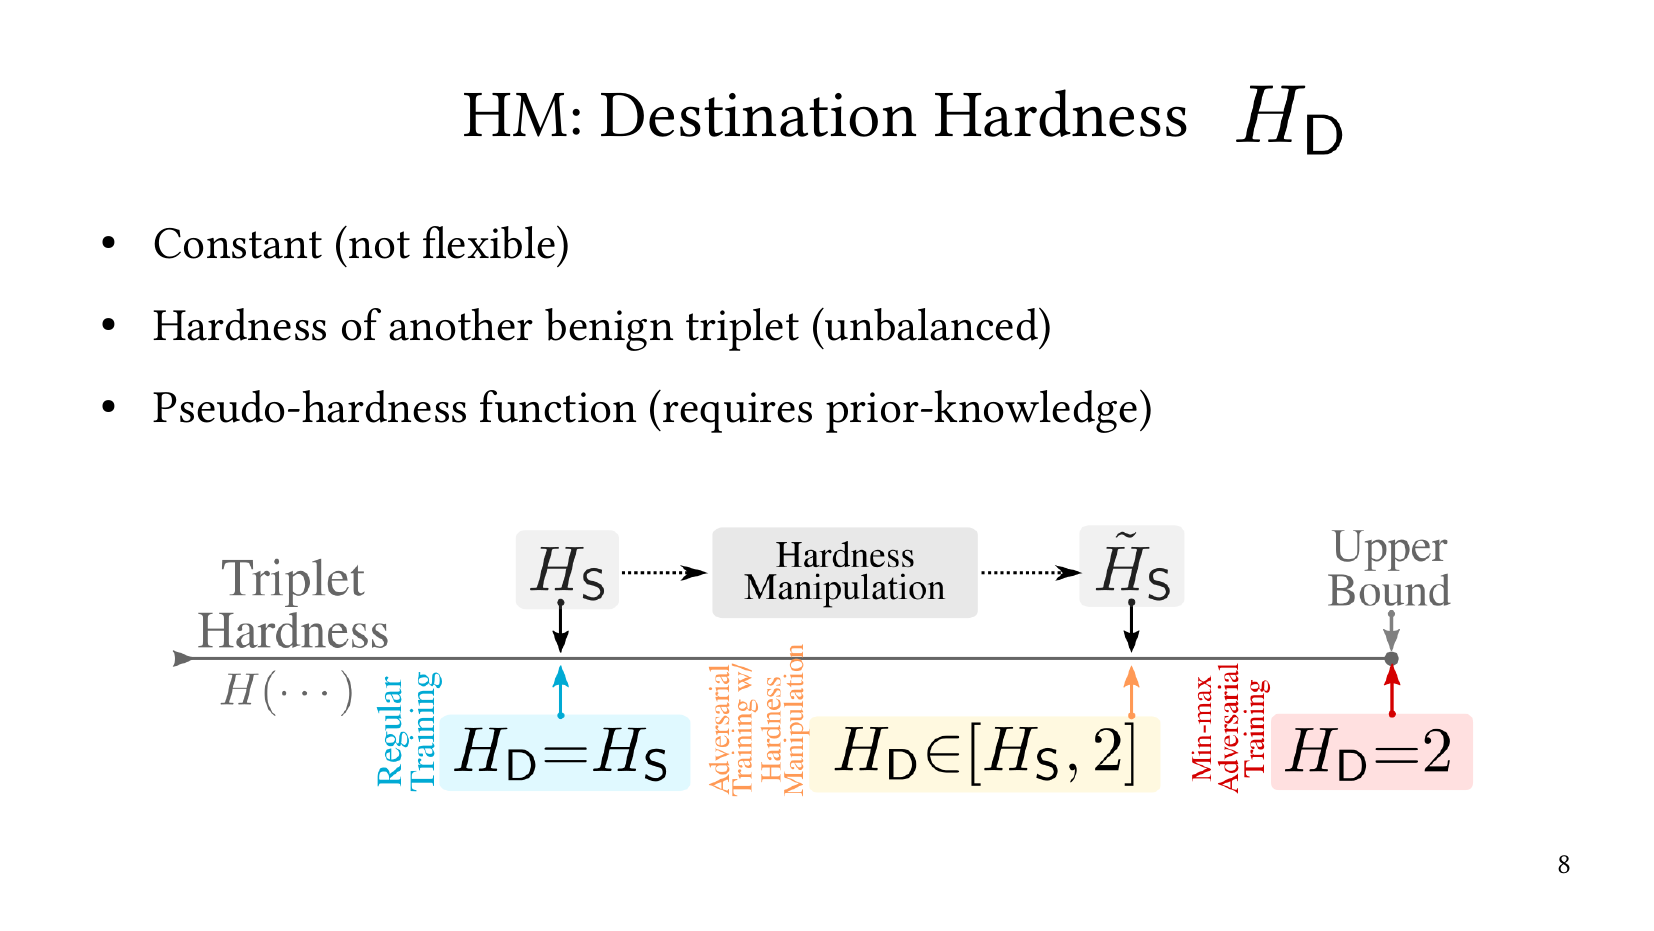

# HM: Destination Hardness
Constant (not flexible)
Hardness of another benign triplet (unbalanced)
Pseudo-hardness function (requires prior-knowledge)
8